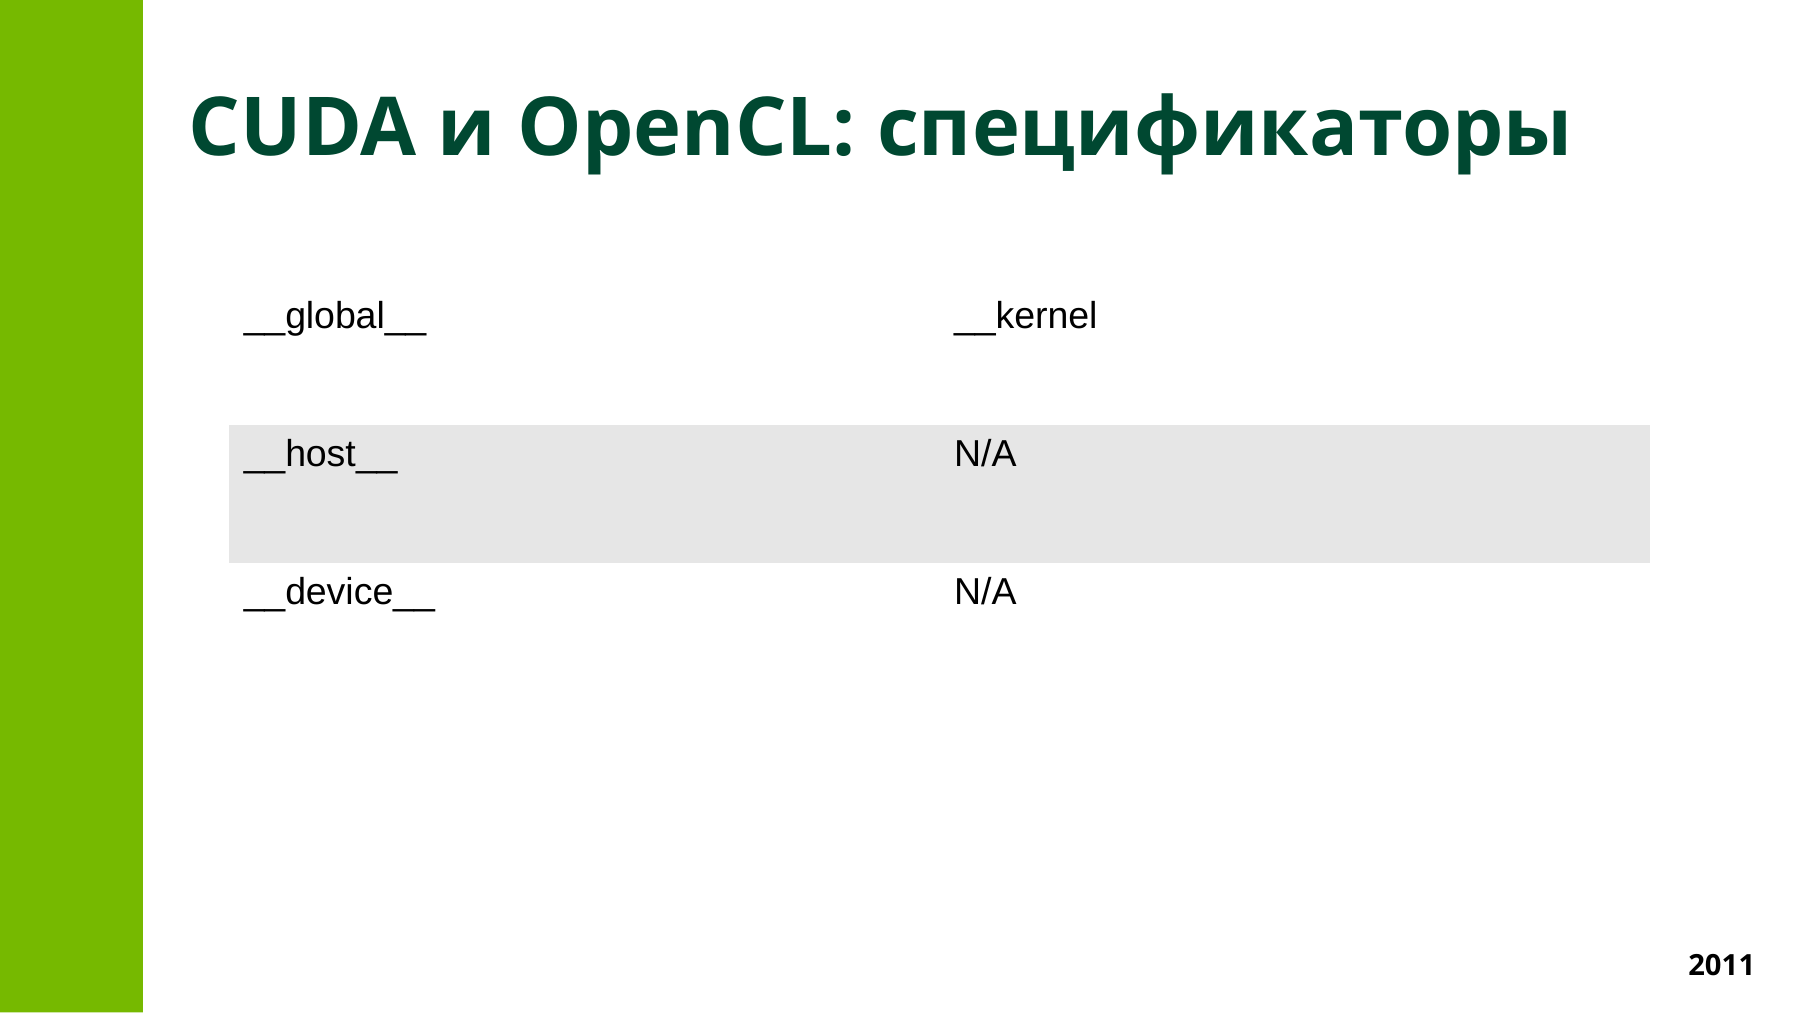

# CUDA и OpenCL: спецификаторы
| \_\_global\_\_ | \_\_kernel |
| --- | --- |
| \_\_host\_\_ | N/A |
| \_\_device\_\_ | N/A |